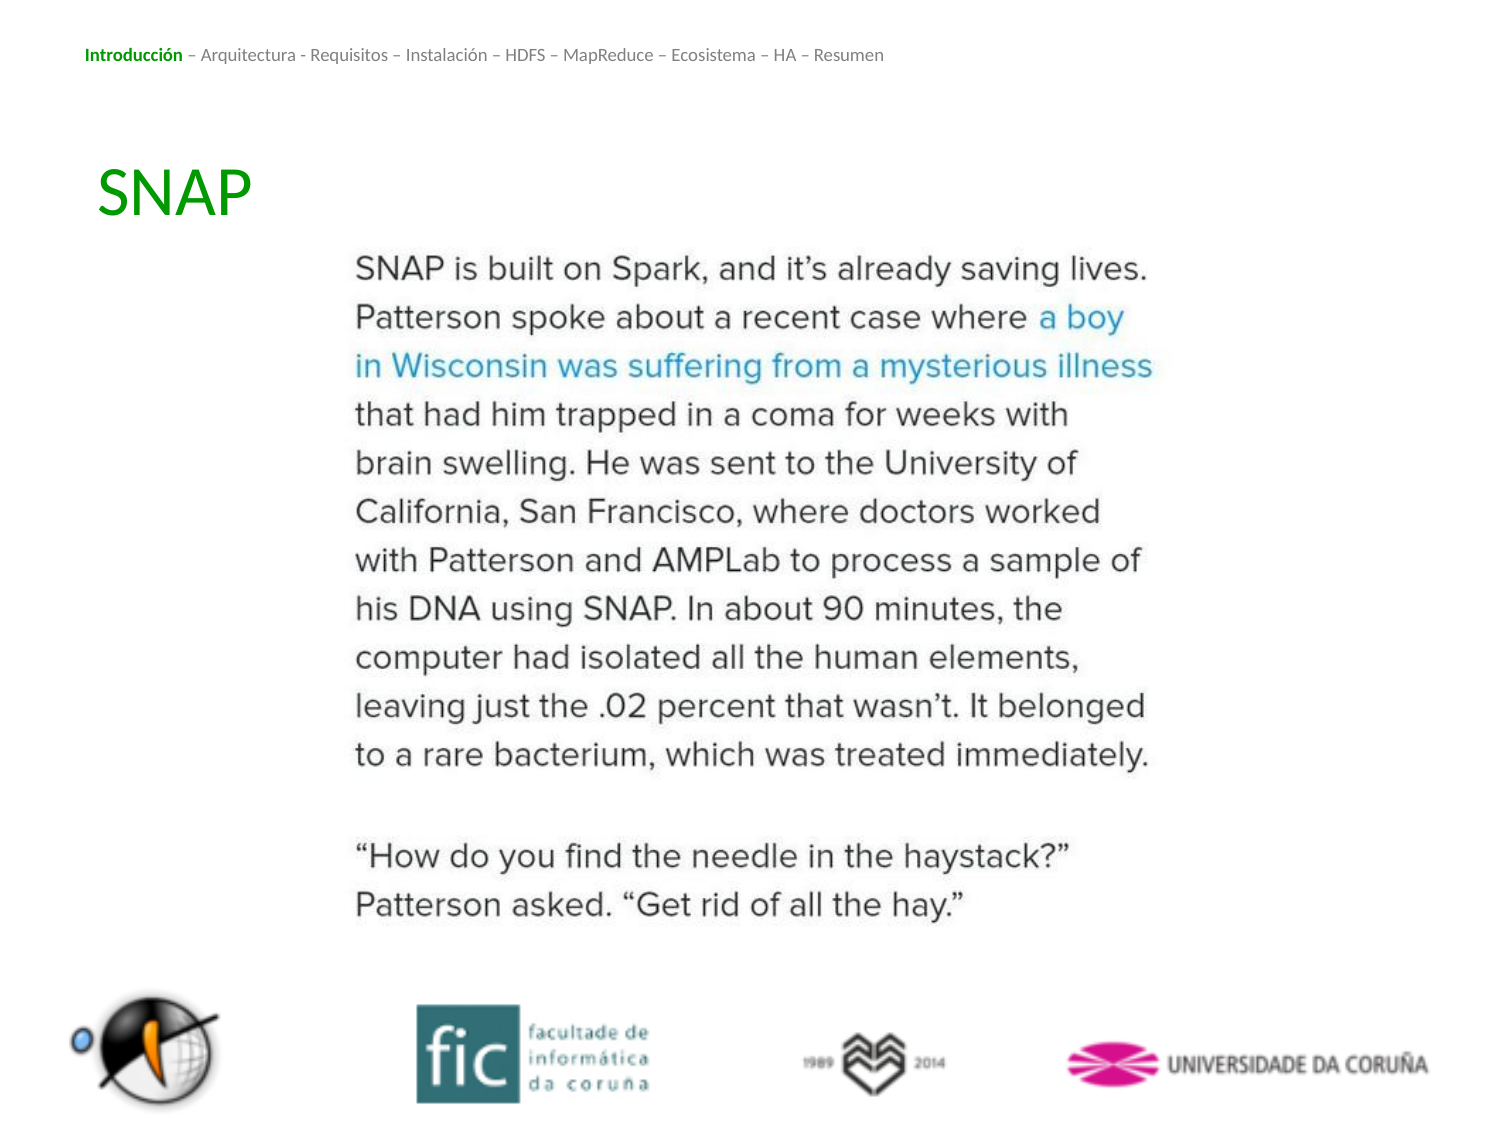

Introducción – Arquitectura - Requisitos – Instalación – HDFS – MapReduce – Ecosistema – HA – Resumen
# SNAP